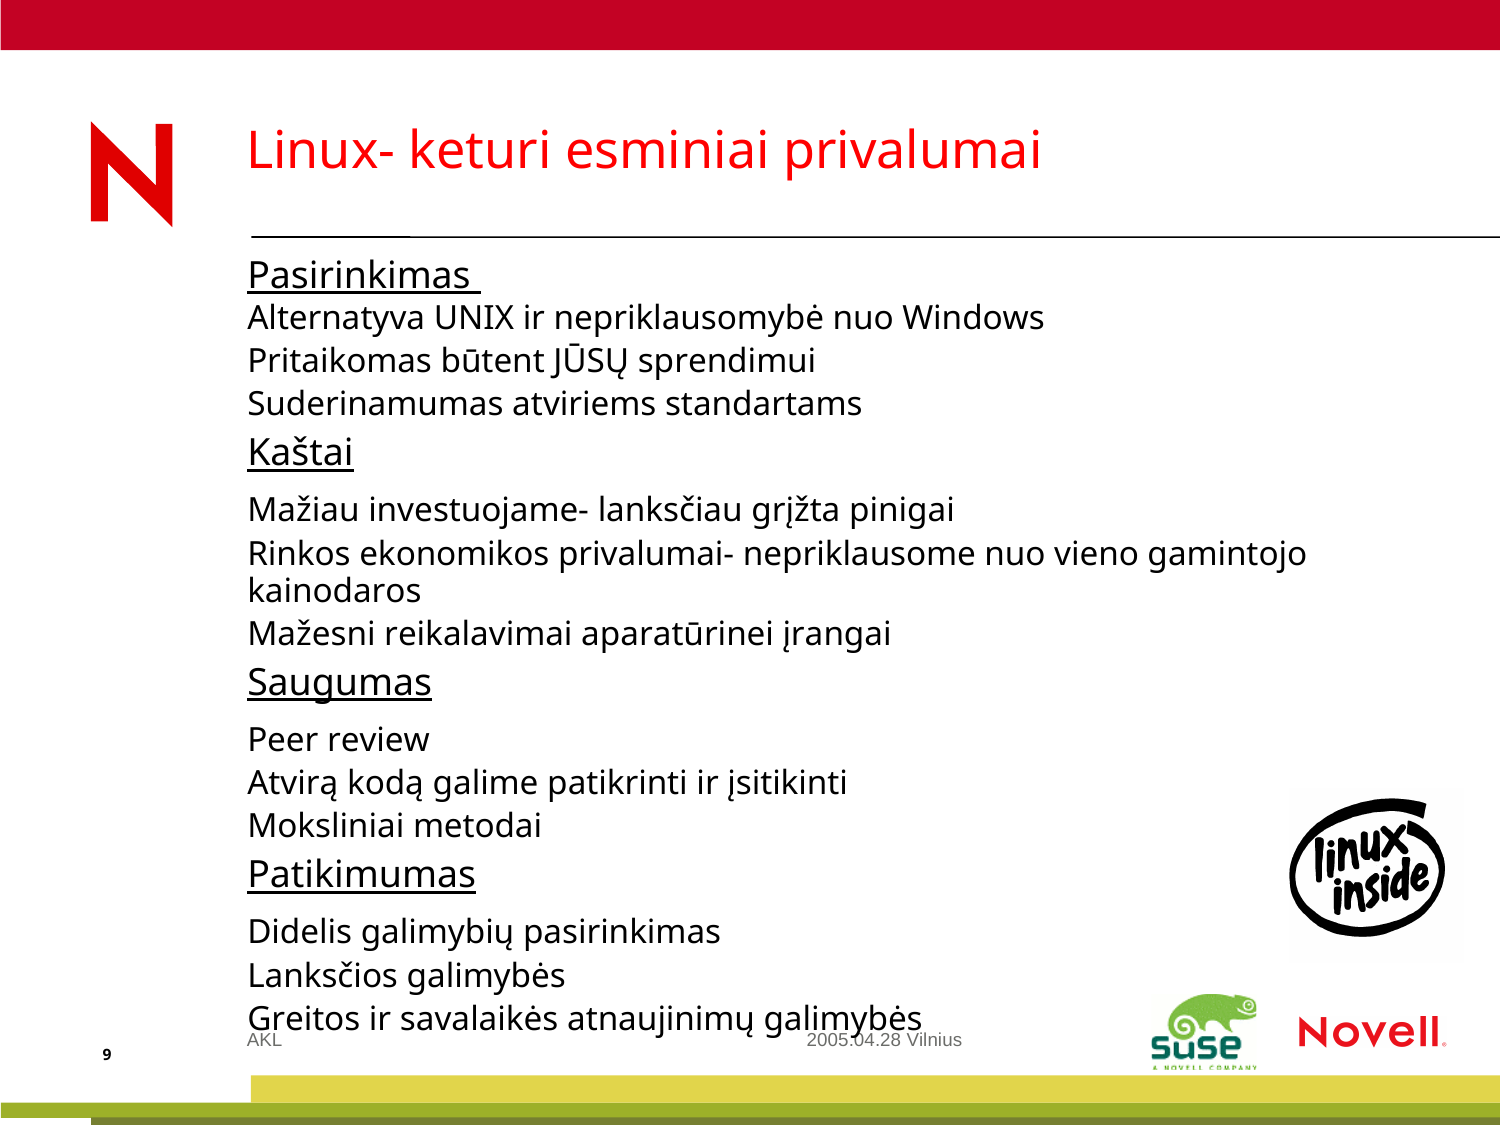

# Linux- keturi esminiai privalumai
Pasirinkimas
Alternatyva UNIX ir nepriklausomybė nuo Windows
Pritaikomas būtent JŪSŲ sprendimui
Suderinamumas atviriems standartams
Kaštai
Mažiau investuojame- lanksčiau grįžta pinigai
Rinkos ekonomikos privalumai- nepriklausome nuo vieno gamintojo kainodaros
Mažesni reikalavimai aparatūrinei įrangai
Saugumas
Peer review
Atvirą kodą galime patikrinti ir įsitikinti
Moksliniai metodai
Patikimumas
Didelis galimybių pasirinkimas
Lanksčios galimybės
Greitos ir savalaikės atnaujinimų galimybės